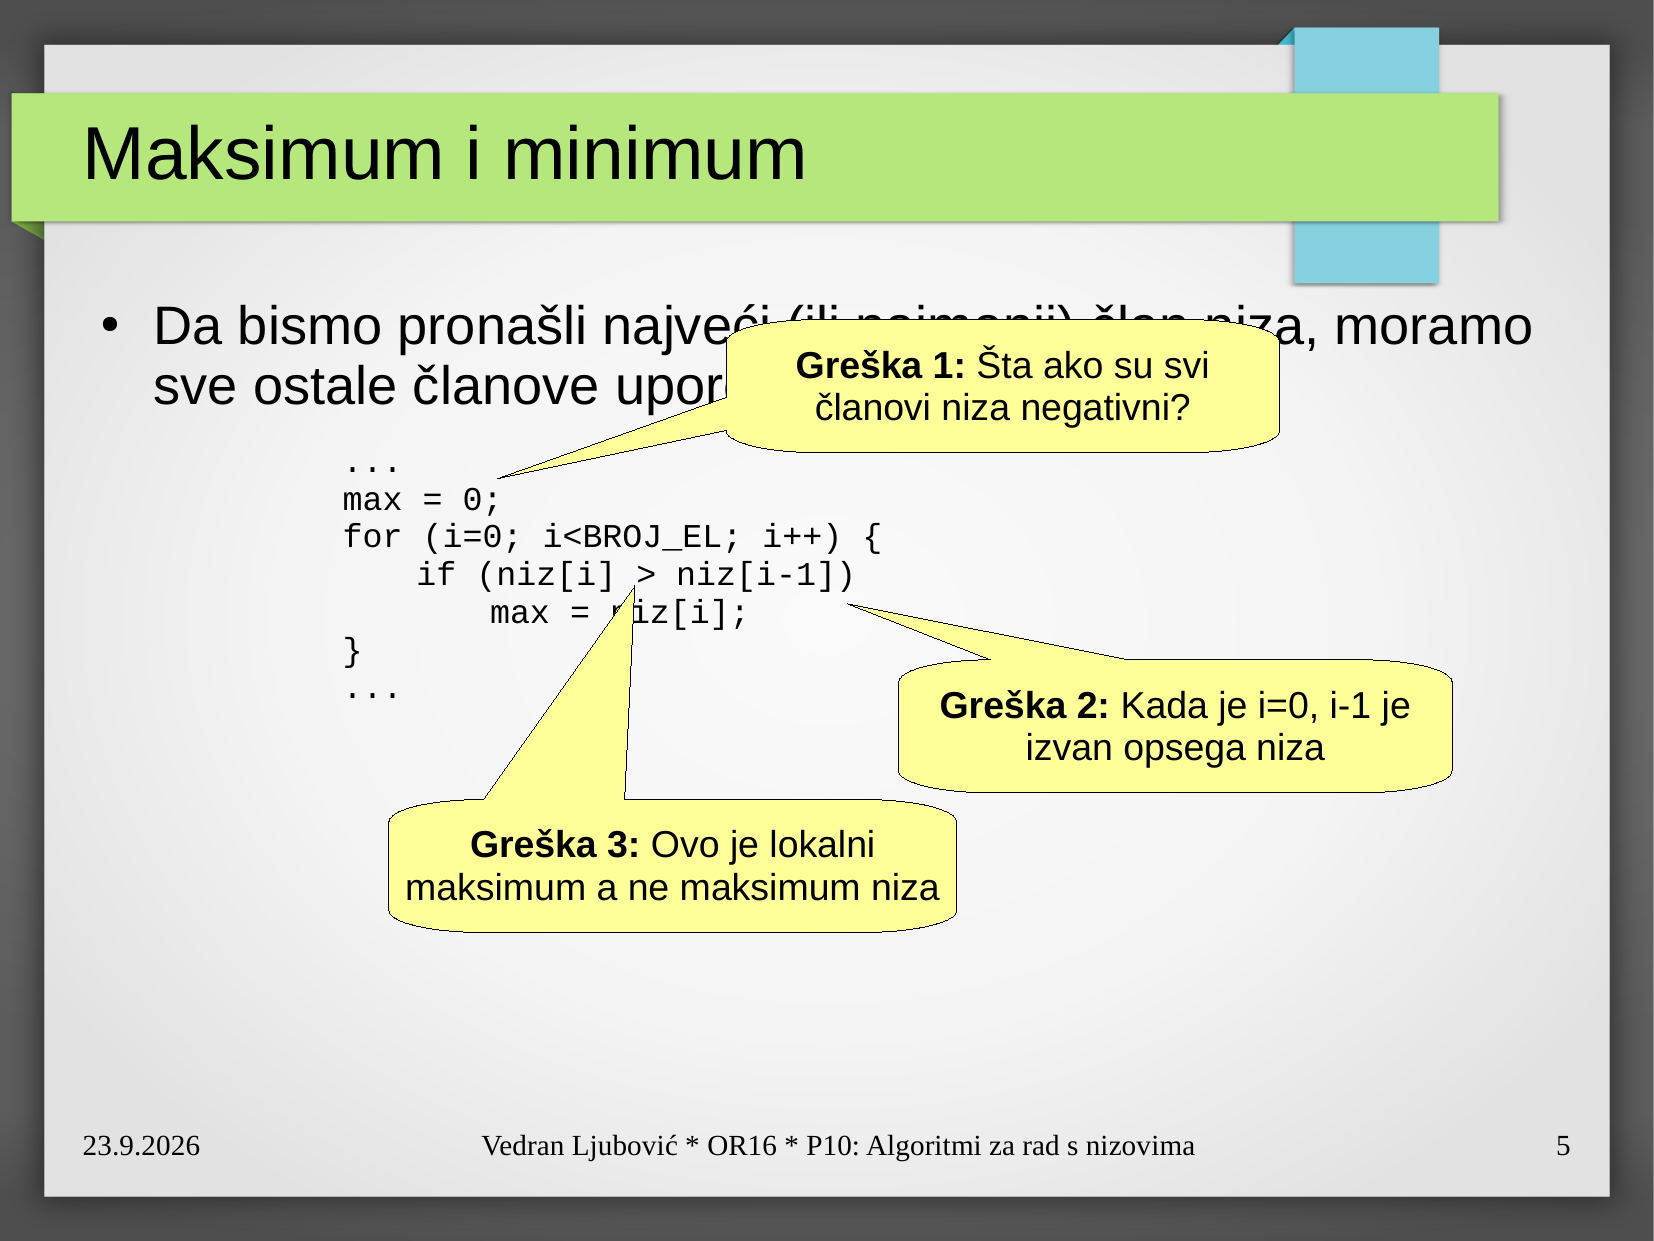

# Maksimum i minimum
Da bismo pronašli najveći (ili najmanji) član niza, moramo sve ostale članove uporediti s njim.
Greška 1: Šta ako su svi
članovi niza negativni?
	...
	max = 0;
	for (i=0; i<BROJ_EL; i++) {
		if (niz[i] > niz[i-1])
			max = niz[i];
	}
	...
Greška 2: Kada je i=0, i-1 je
izvan opsega niza
Greška 3: Ovo je lokalni
maksimum a ne maksimum niza
Vedran Ljubović * OR16 * P10: Algoritmi za rad s nizovima
5